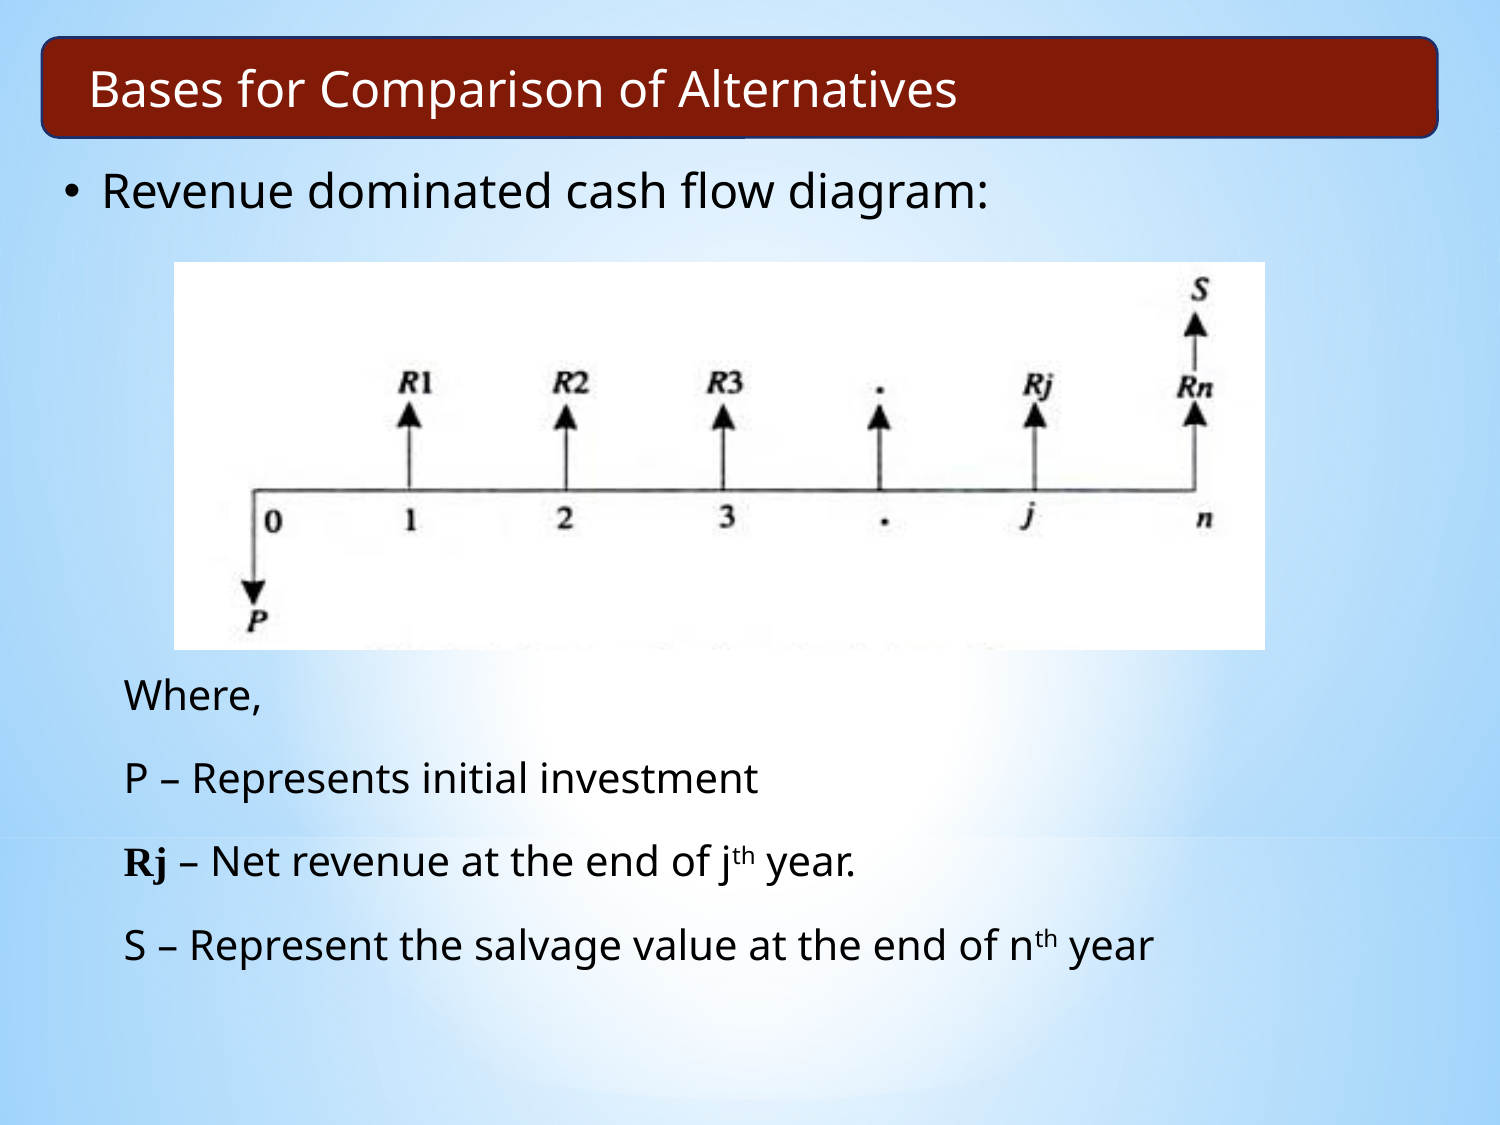

# Bases for Comparison of Alternatives
Revenue dominated cash flow diagram:
Where,
P – Represents initial investment
Rj – Net revenue at the end of jth year.
S – Represent the salvage value at the end of nth year